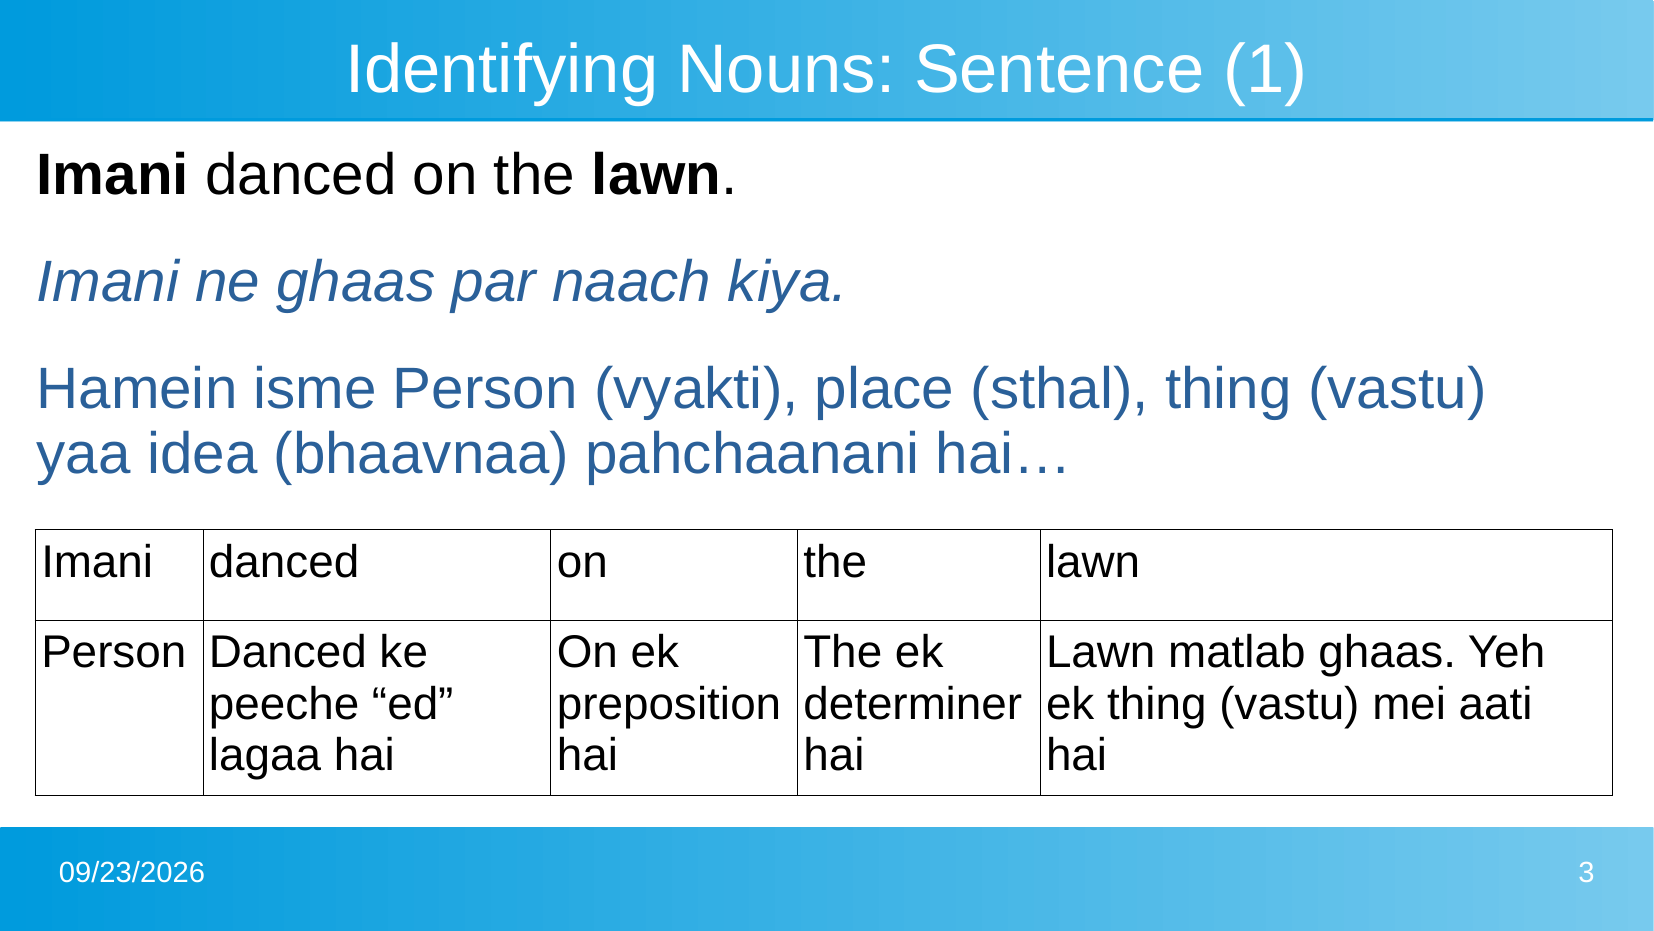

# Identifying Nouns: Sentence (1)
Imani danced on the lawn.
Imani ne ghaas par naach kiya.
Hamein isme Person (vyakti), place (sthal), thing (vastu) yaa idea (bhaavnaa) pahchaanani hai…
| Imani | danced | on | the | lawn |
| --- | --- | --- | --- | --- |
| Person | Danced ke peeche “ed” lagaa hai | On ek preposition hai | The ek determiner hai | Lawn matlab ghaas. Yeh ek thing (vastu) mei aati hai |
3